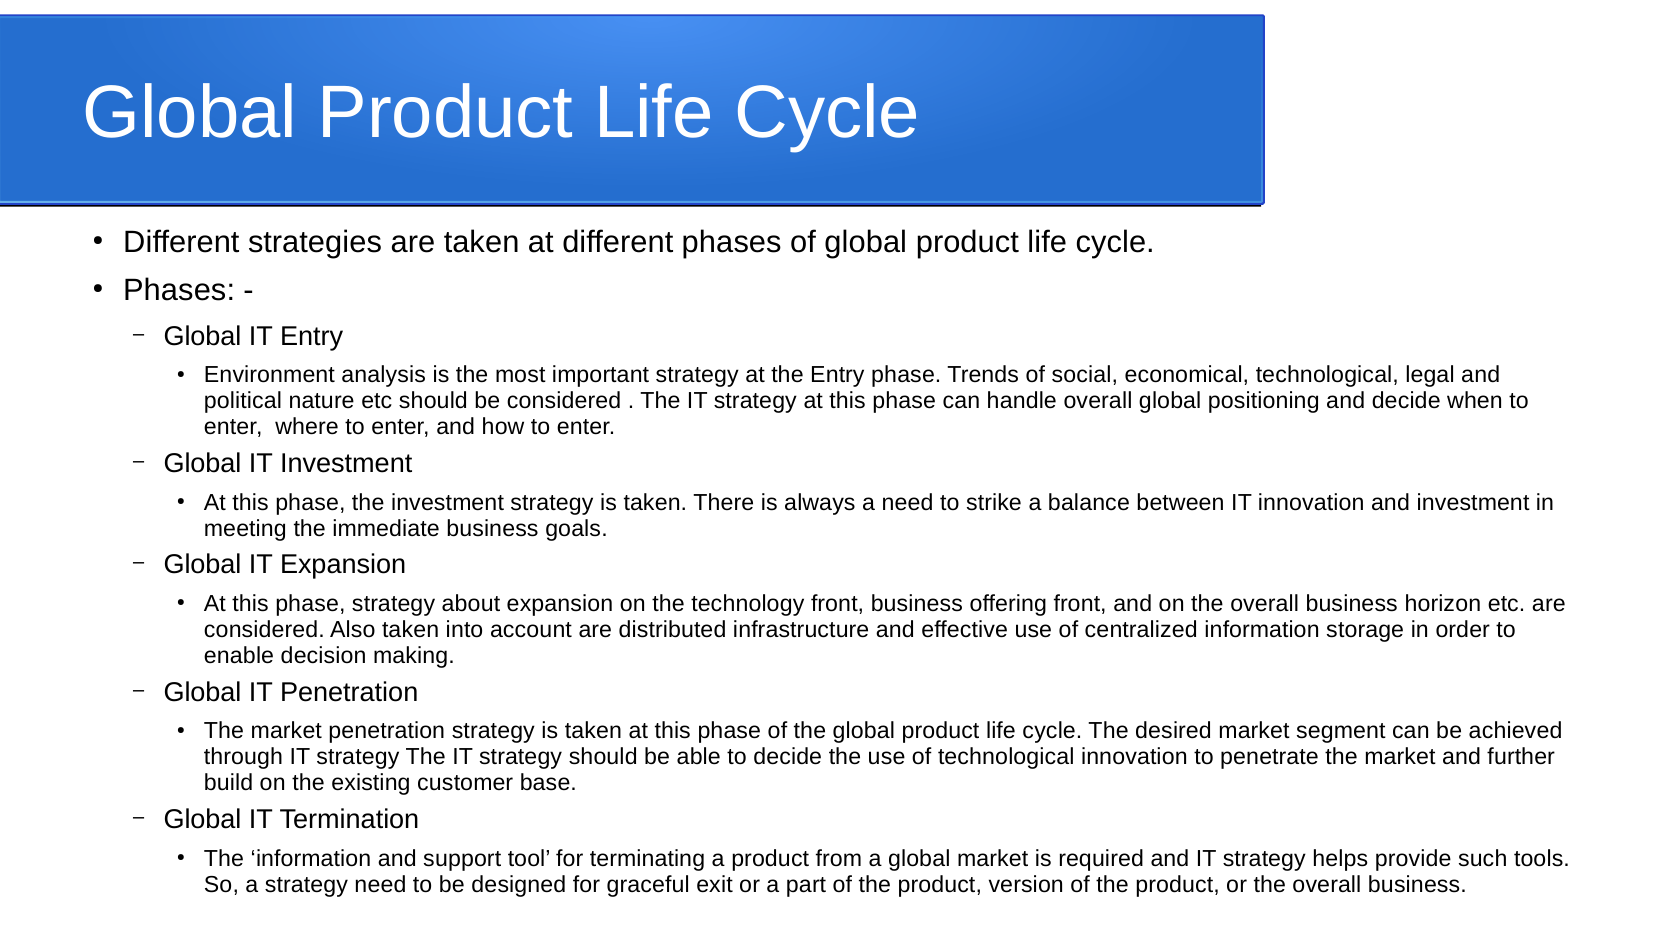

# Global Product Life Cycle
Different strategies are taken at different phases of global product life cycle.
Phases: -
Global IT Entry
Environment analysis is the most important strategy at the Entry phase. Trends of social, economical, technological, legal and political nature etc should be considered . The IT strategy at this phase can handle overall global positioning and decide when to enter, where to enter, and how to enter.
Global IT Investment
At this phase, the investment strategy is taken. There is always a need to strike a balance between IT innovation and investment in meeting the immediate business goals.
Global IT Expansion
At this phase, strategy about expansion on the technology front, business offering front, and on the overall business horizon etc. are considered. Also taken into account are distributed infrastructure and effective use of centralized information storage in order to enable decision making.
Global IT Penetration
The market penetration strategy is taken at this phase of the global product life cycle. The desired market segment can be achieved through IT strategy The IT strategy should be able to decide the use of technological innovation to penetrate the market and further build on the existing customer base.
Global IT Termination
The ‘information and support tool’ for terminating a product from a global market is required and IT strategy helps provide such tools. So, a strategy need to be designed for graceful exit or a part of the product, version of the product, or the overall business.